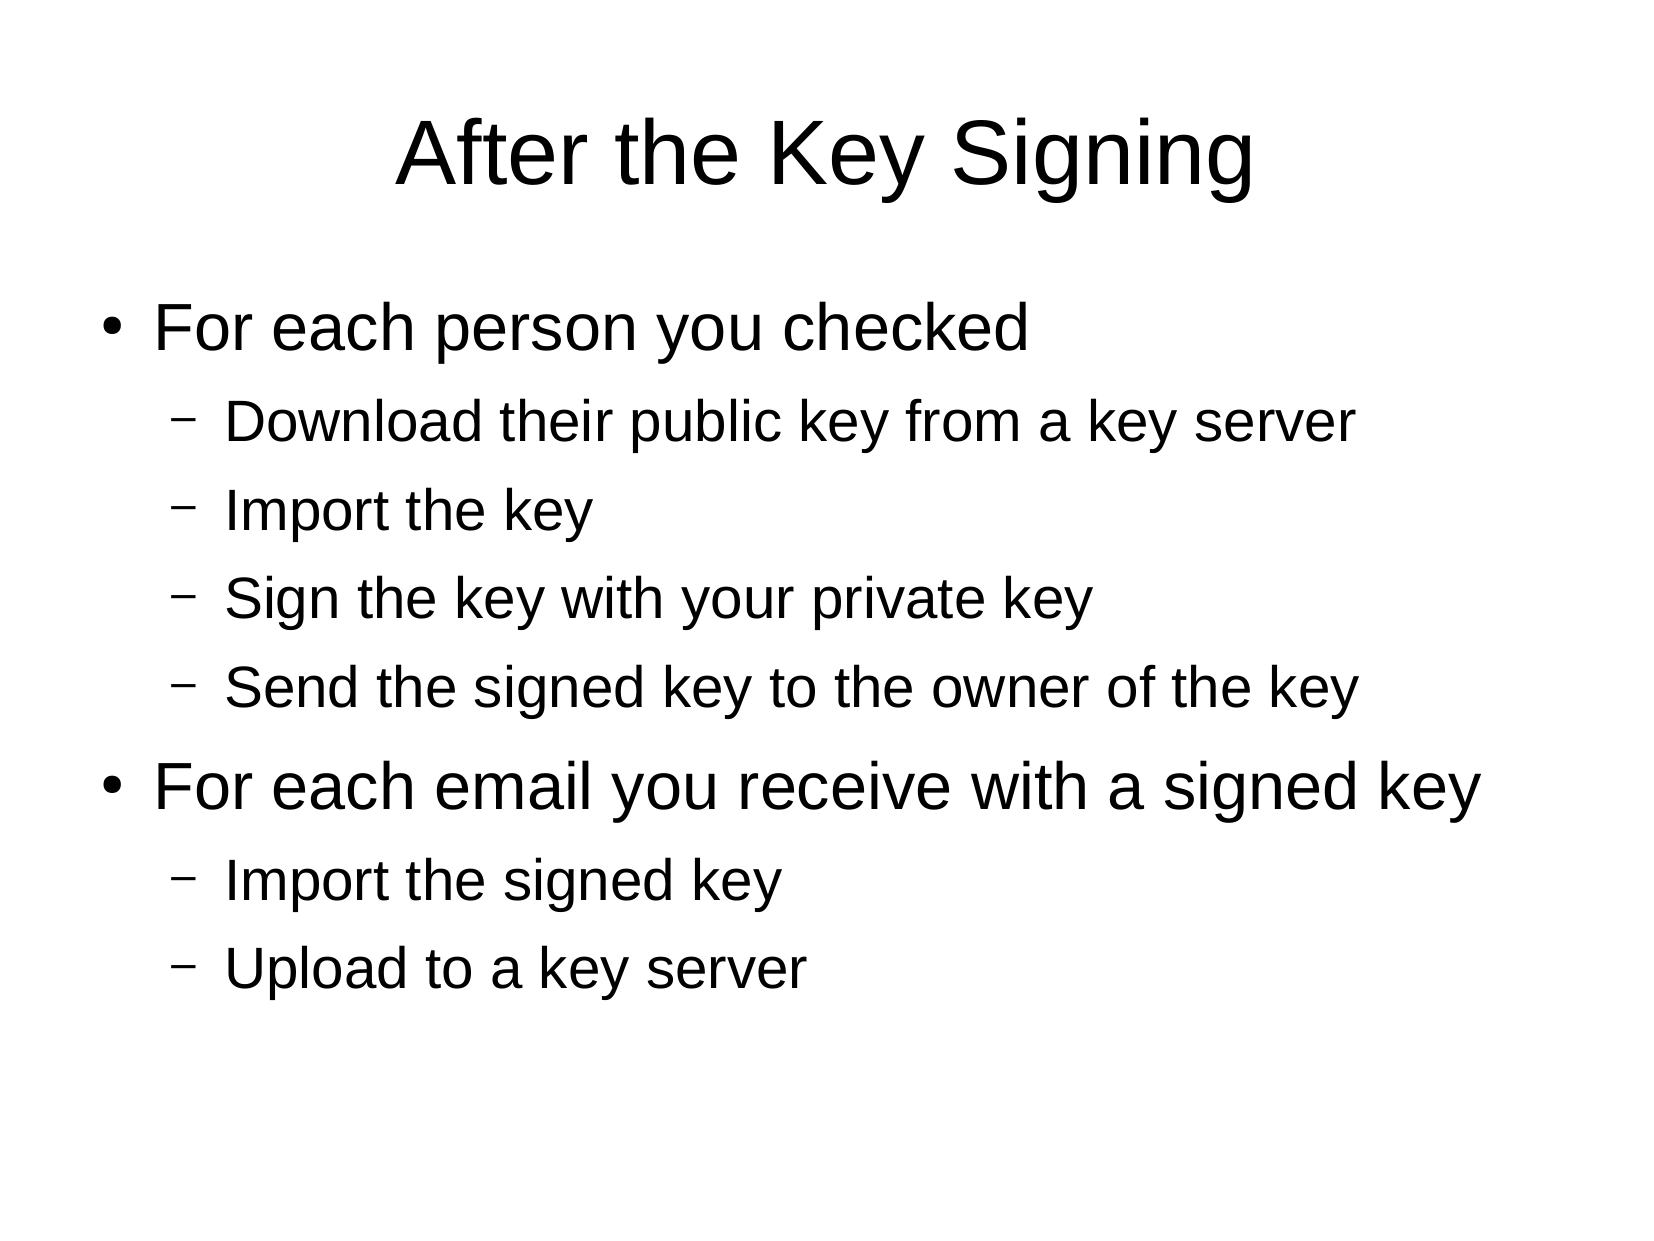

# After the Key Signing
For each person you checked
Download their public key from a key server
Import the key
Sign the key with your private key
Send the signed key to the owner of the key
For each email you receive with a signed key
Import the signed key
Upload to a key server